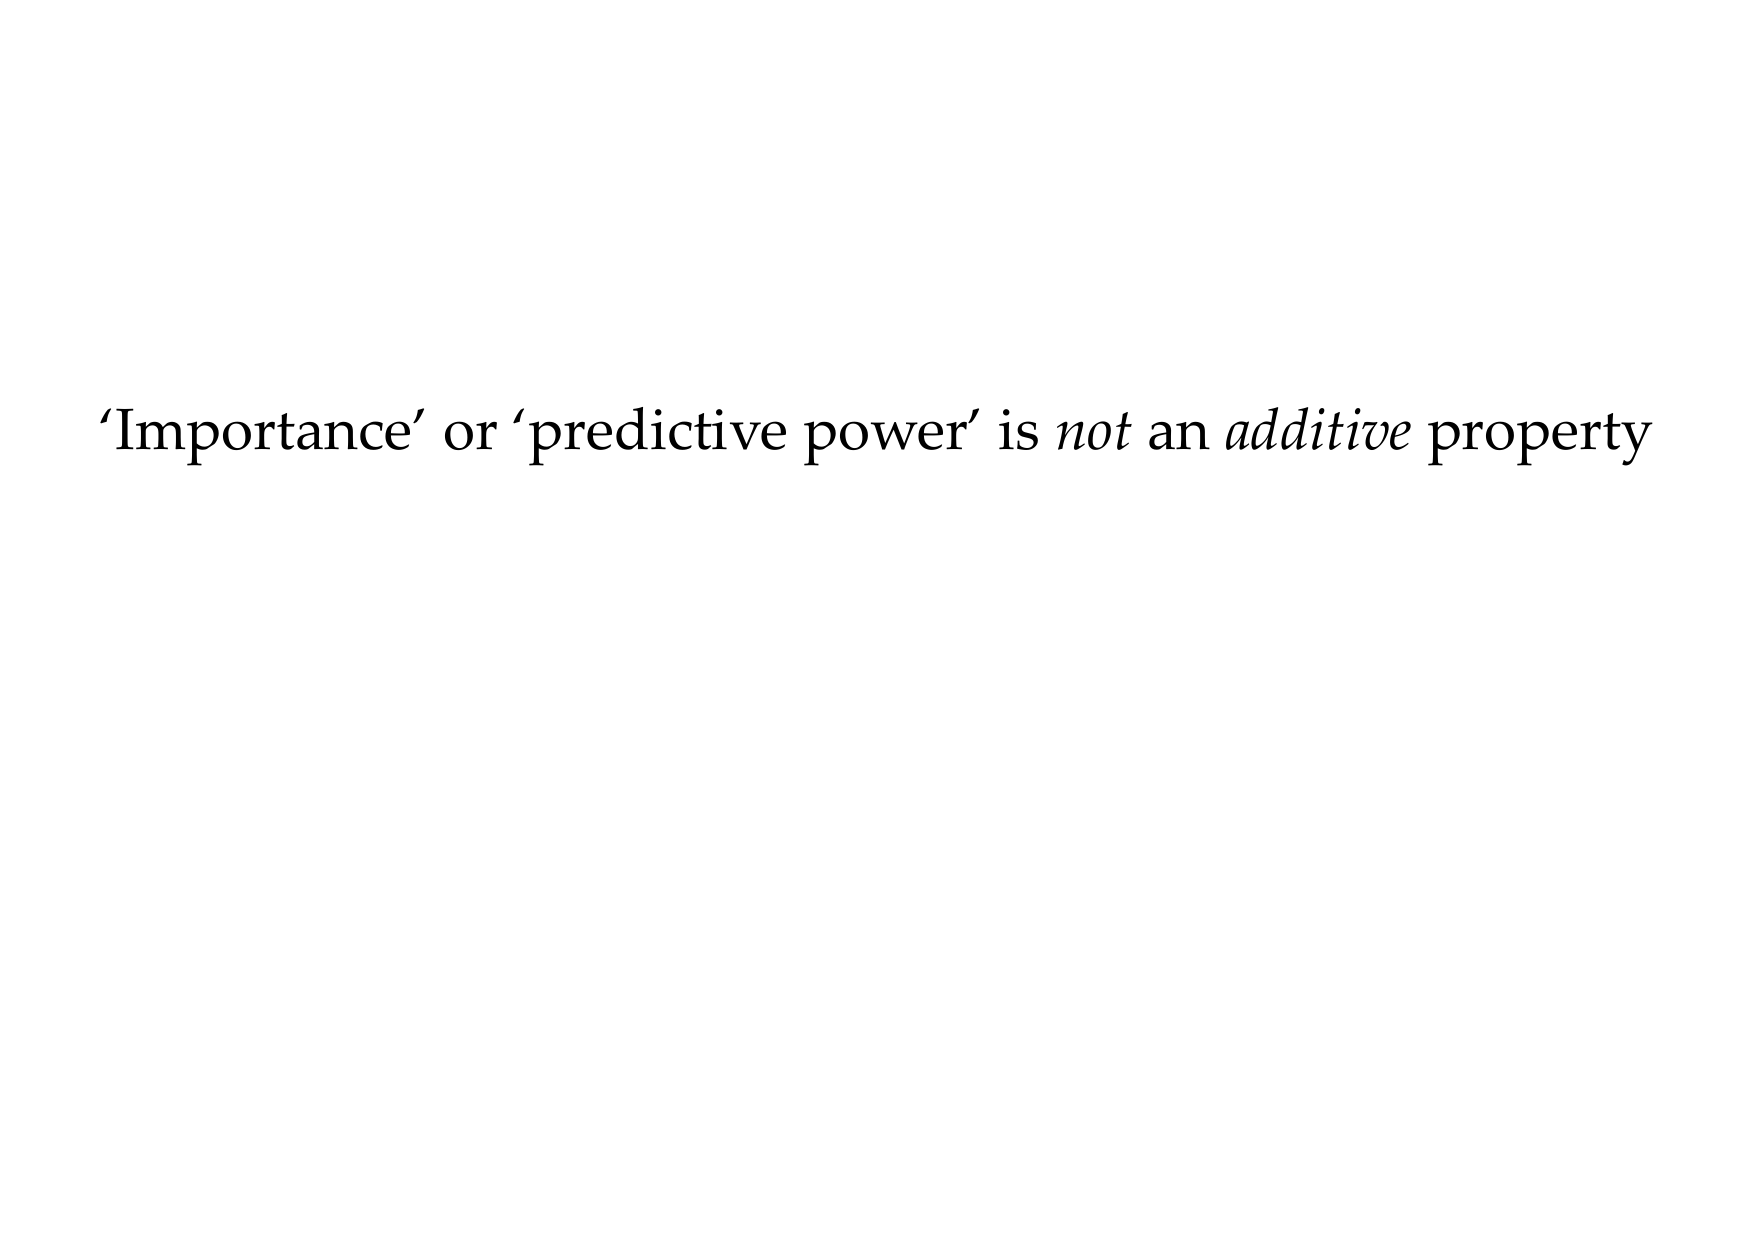

‘Importance’ or ‘predictive power’ is not an additive property